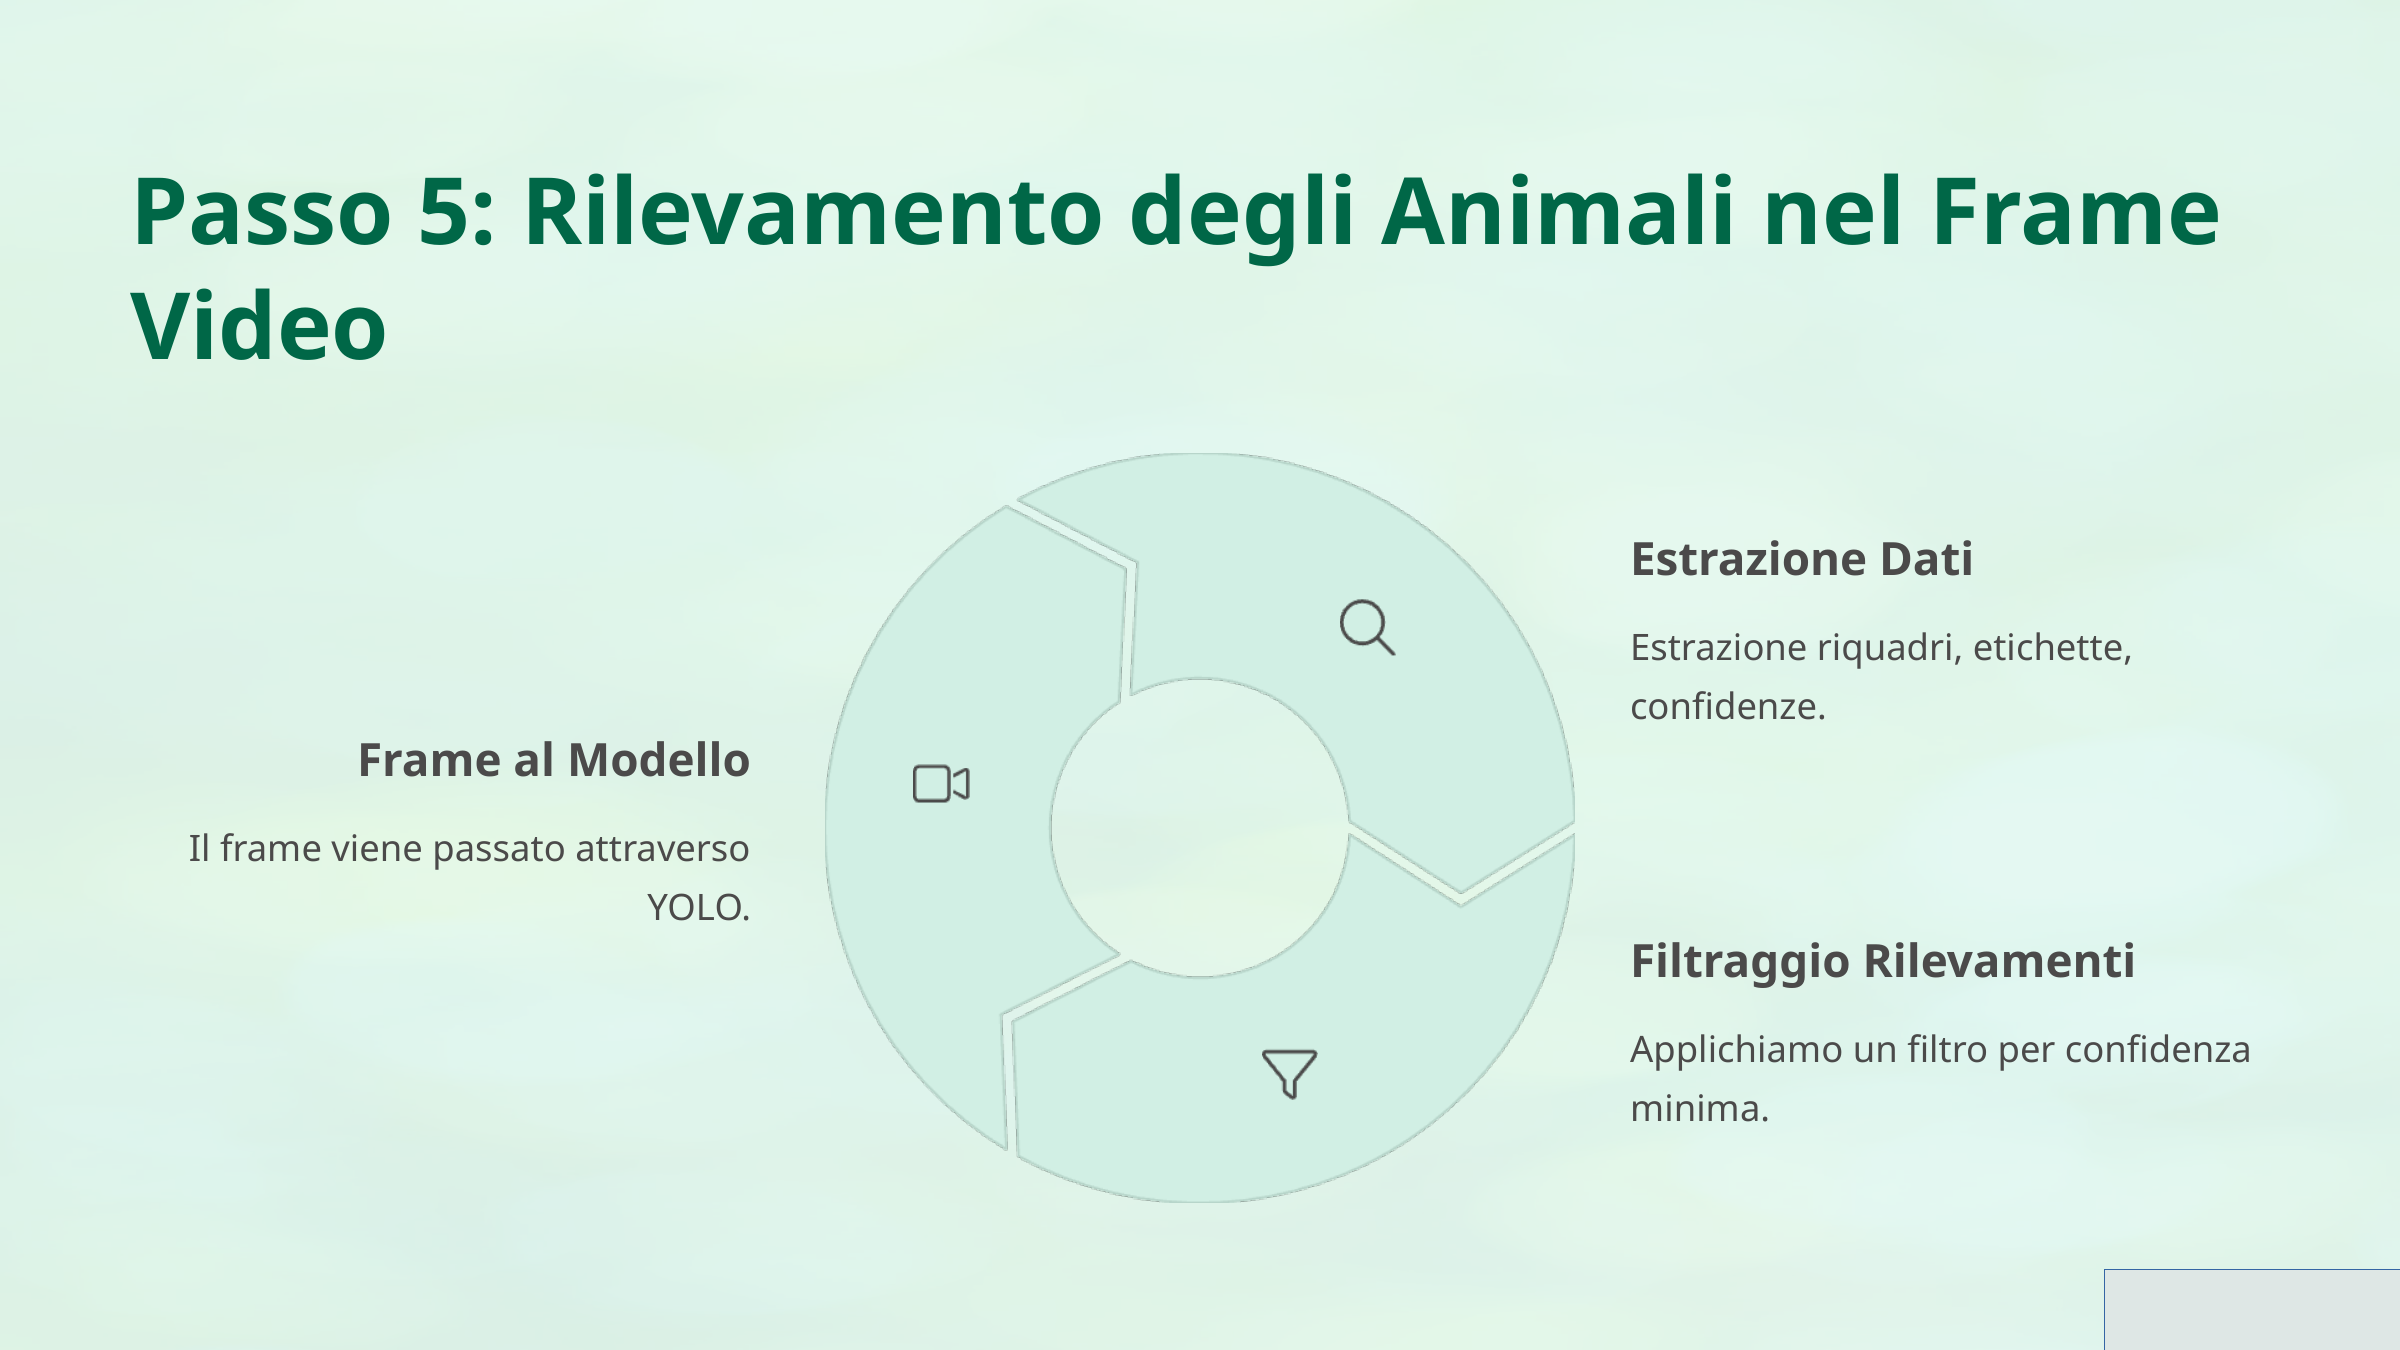

Passo 5: Rilevamento degli Animali nel Frame Video
Estrazione Dati
Estrazione riquadri, etichette, confidenze.
Frame al Modello
Il frame viene passato attraverso YOLO.
Filtraggio Rilevamenti
Applichiamo un filtro per confidenza minima.